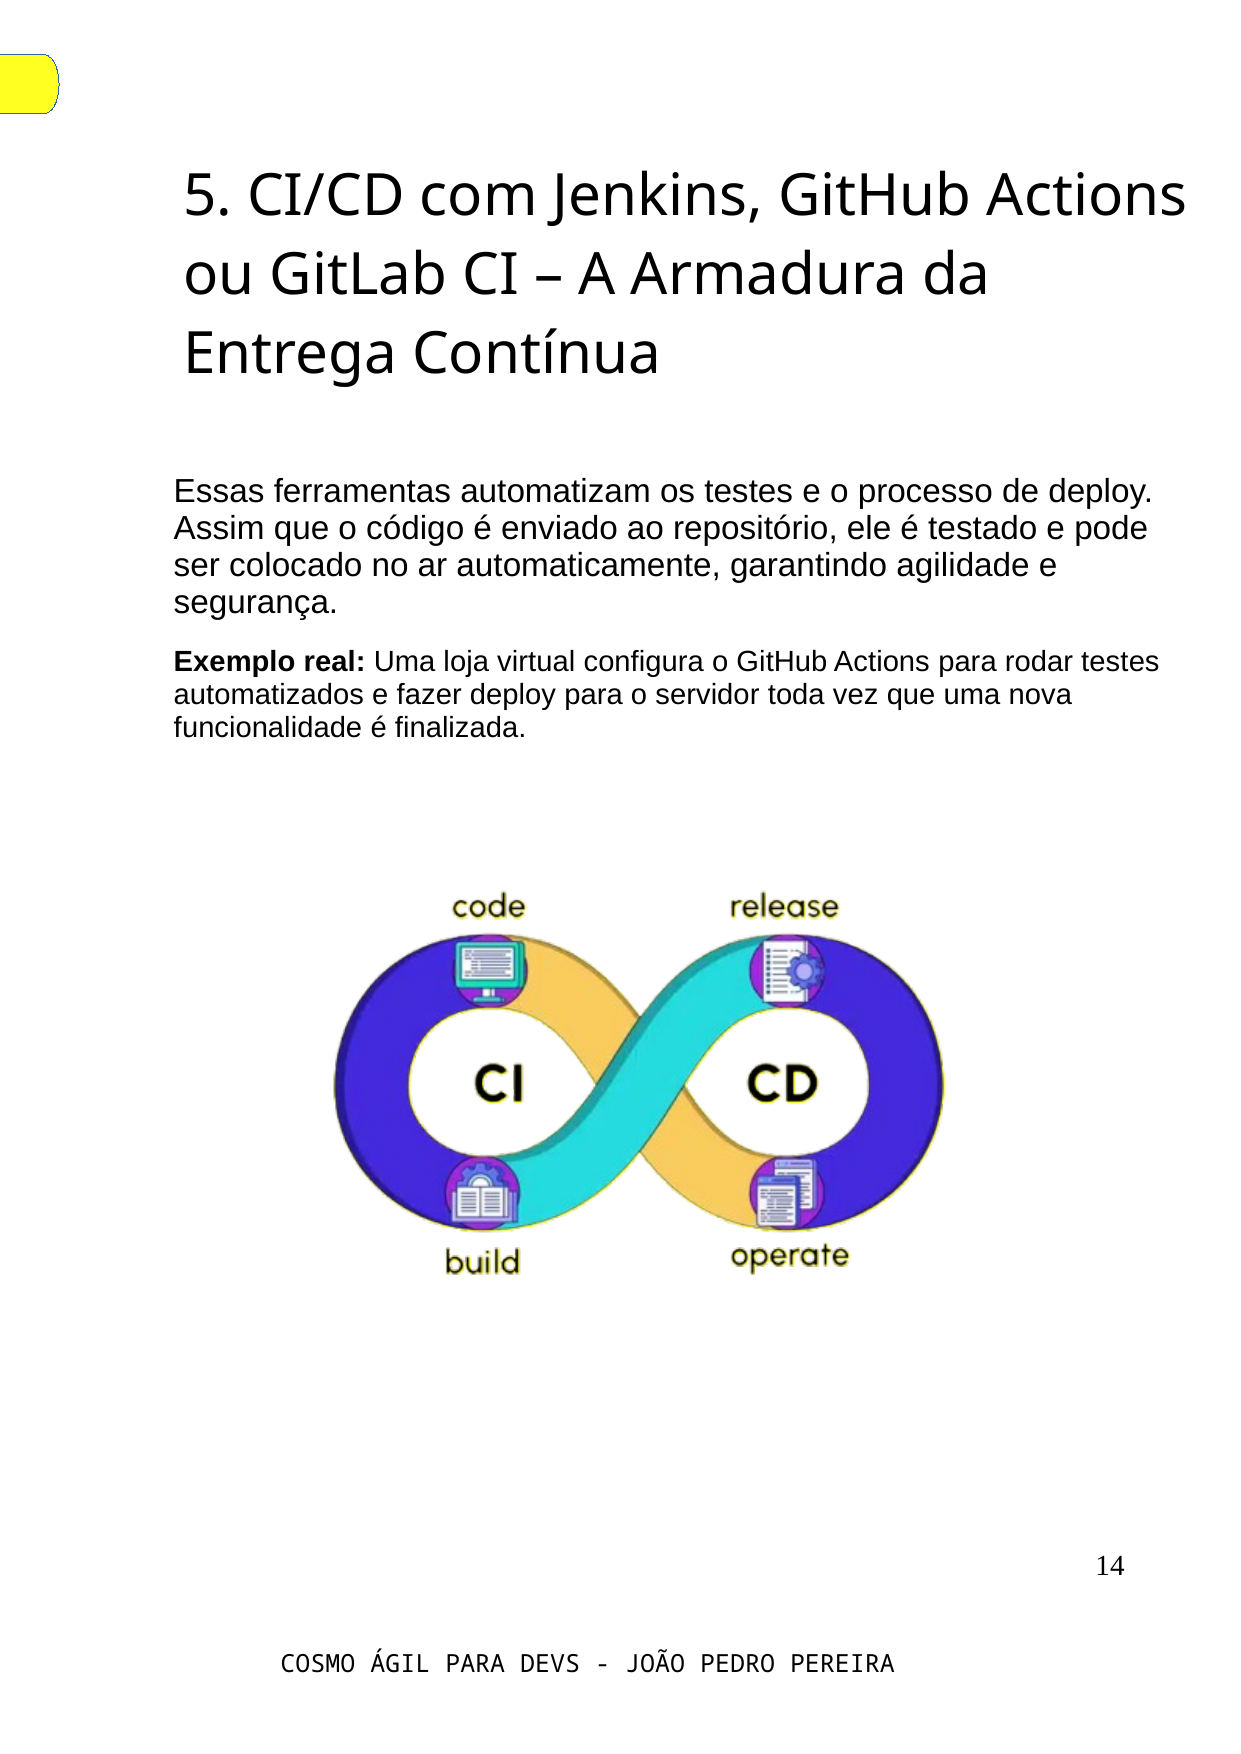

5. CI/CD com Jenkins, GitHub Actions ou GitLab CI – A Armadura da Entrega Contínua
# Essas ferramentas automatizam os testes e o processo de deploy. Assim que o código é enviado ao repositório, ele é testado e pode ser colocado no ar automaticamente, garantindo agilidade e segurança.
Exemplo real: Uma loja virtual configura o GitHub Actions para rodar testes automatizados e fazer deploy para o servidor toda vez que uma nova funcionalidade é finalizada.
14
COSMO ÁGIL PARA DEVS - JOÃO PEDRO PEREIRA